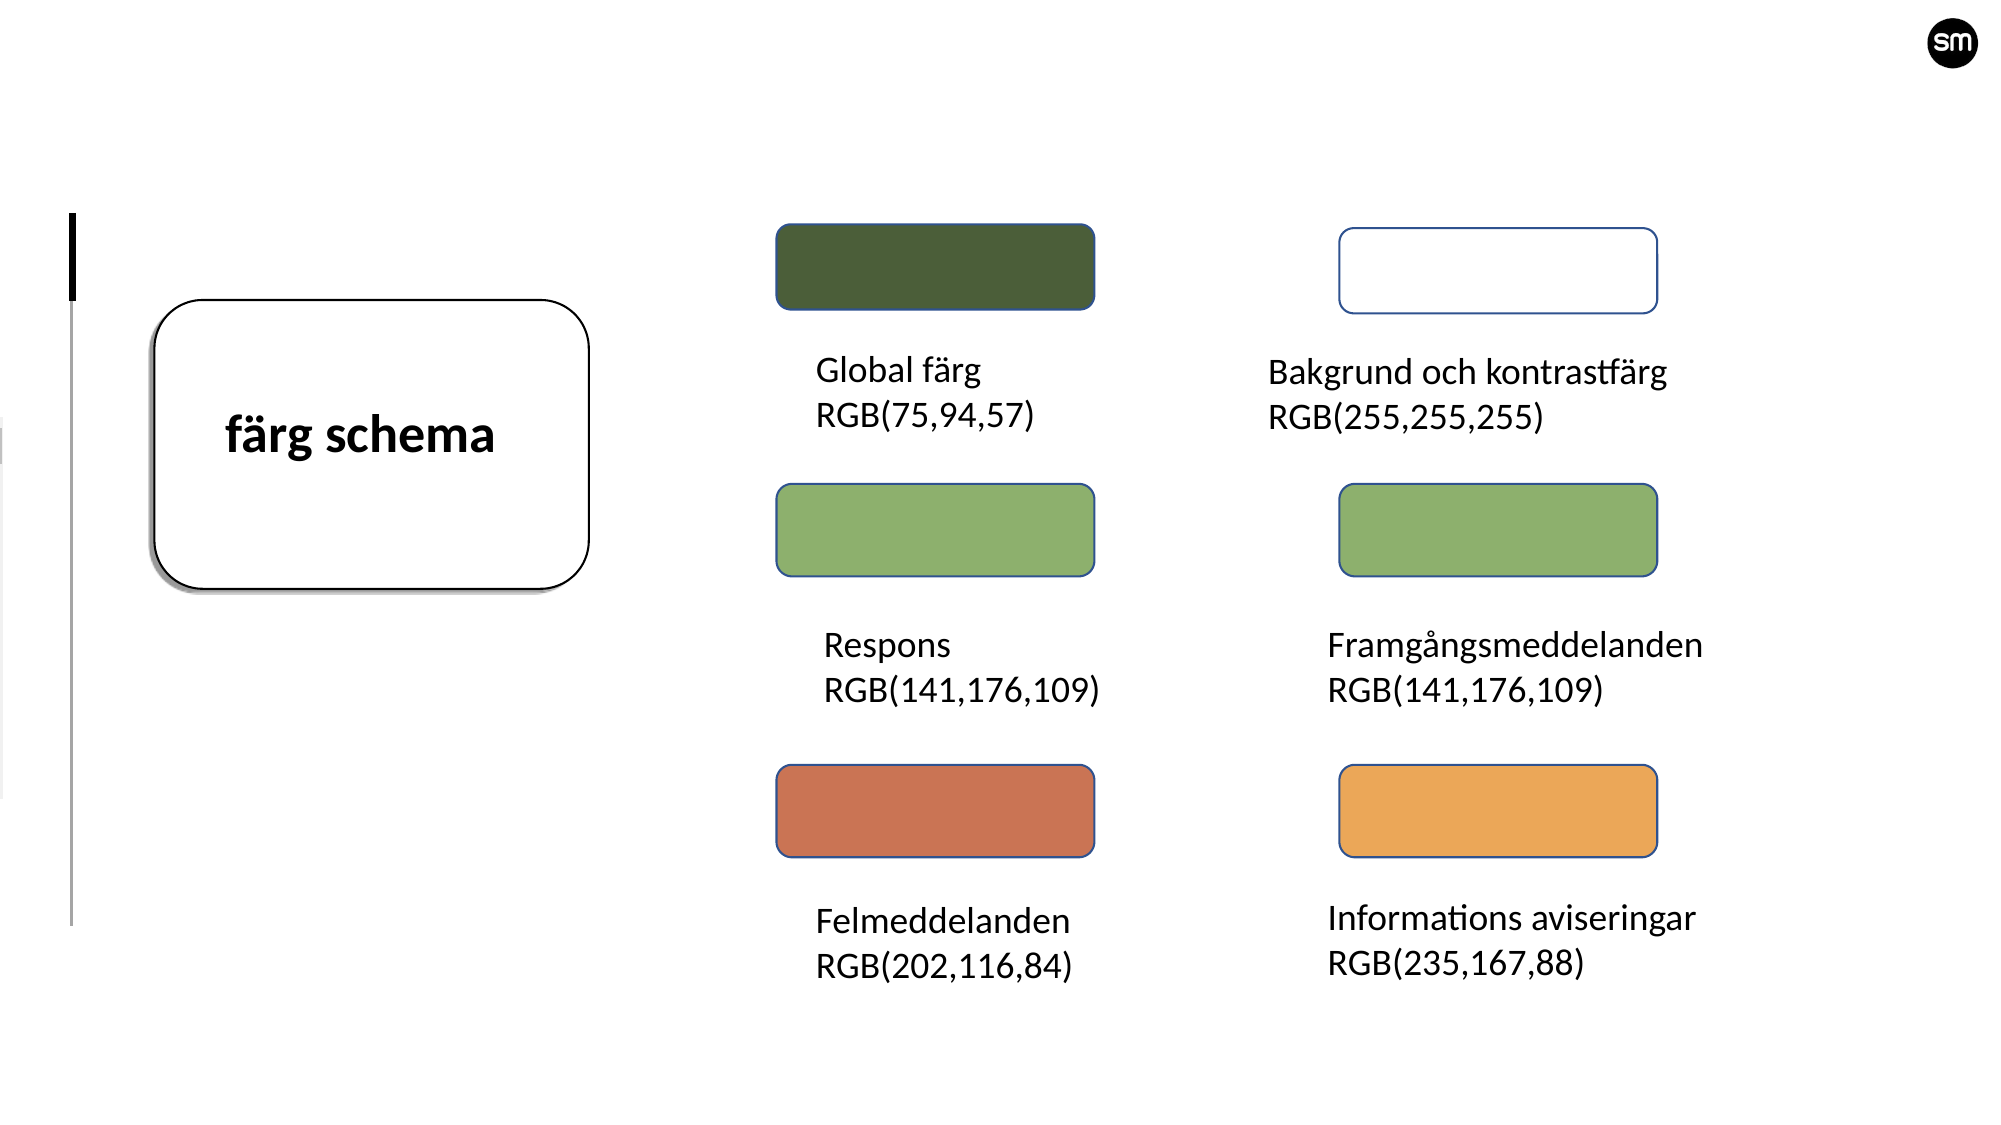

Nuvarande systemet:
En statisk sida utan försäljning
Global färg
RGB(75,94,57)
Bakgrund och kontrastfärg
RGB(255,255,255)
Typsnitt
# färg schema
Respons
RGB(141,176,109)
Framgångsmeddelanden
RGB(141,176,109)
Informations aviseringar
RGB(235,167,88)
Felmeddelanden
RGB(202,116,84)
GoogleFonts: Prata (huvud), Jost(Base font) :18pts auto scale